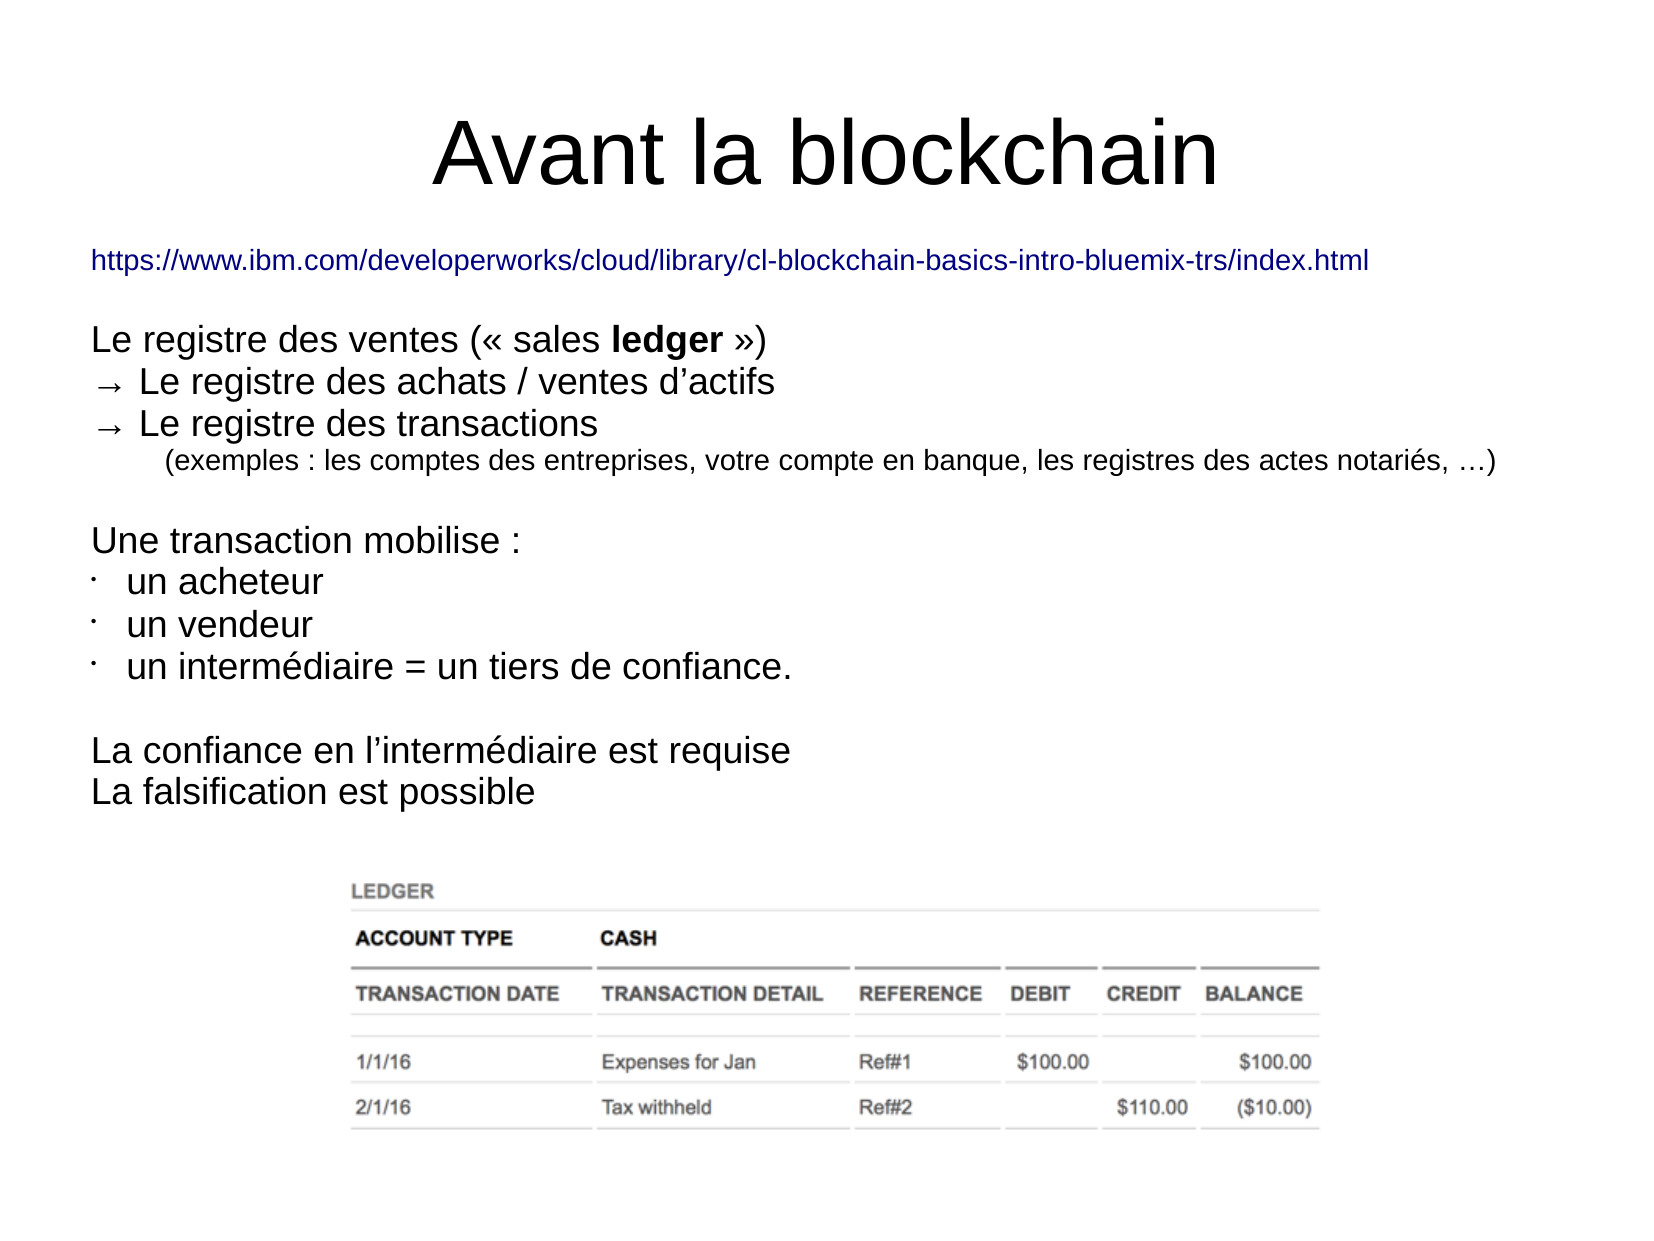

# Avant la blockchain
https://www.ibm.com/developerworks/cloud/library/cl-blockchain-basics-intro-bluemix-trs/index.html
Le registre des ventes (« sales ledger »)
→ Le registre des achats / ventes d’actifs
→ Le registre des transactions
	(exemples : les comptes des entreprises, votre compte en banque, les registres des actes notariés, …)
Une transaction mobilise :
un acheteur
un vendeur
un intermédiaire = un tiers de confiance.
La confiance en l’intermédiaire est requise
La falsification est possible